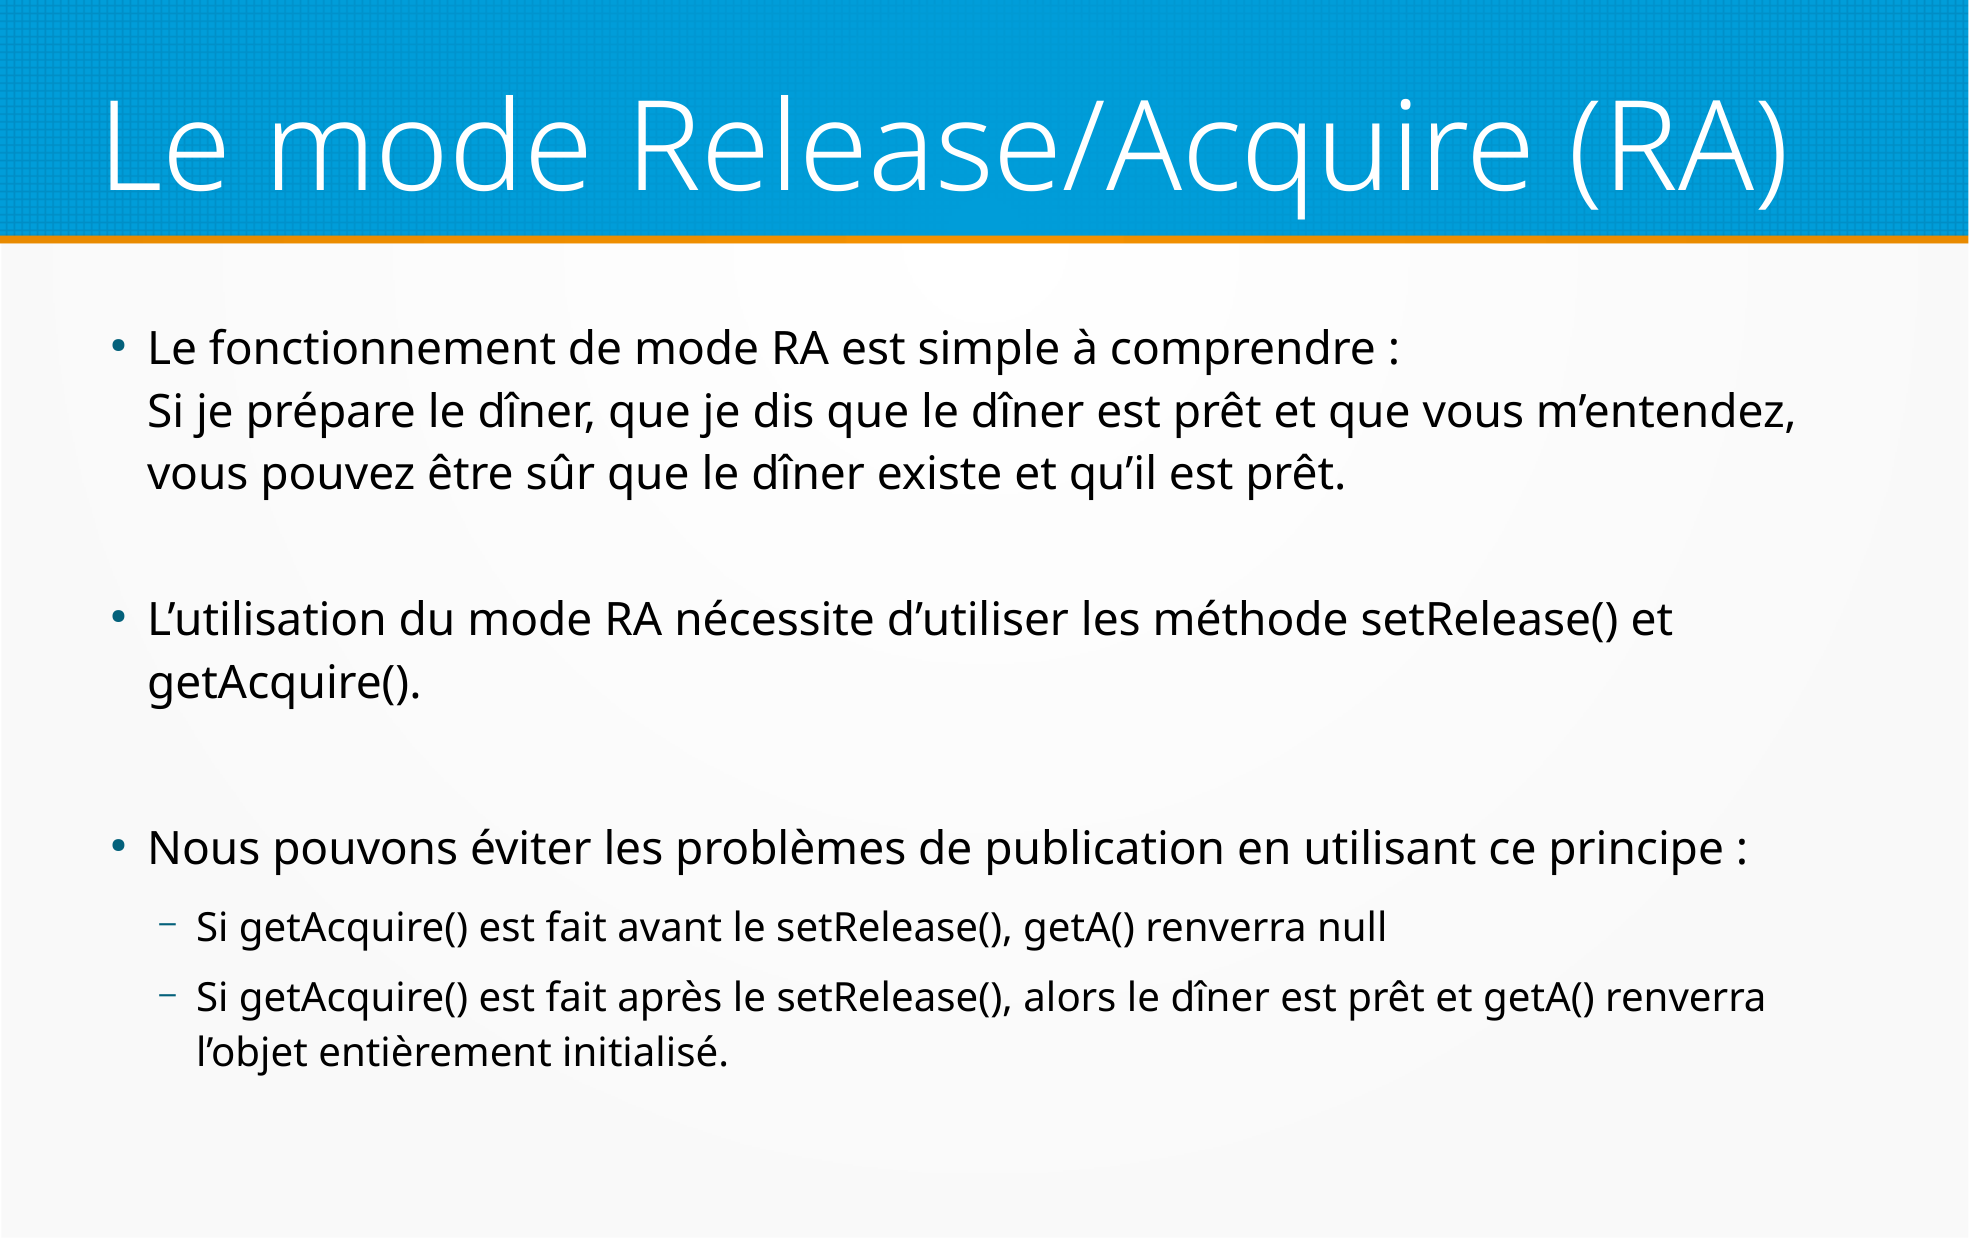

# Le mode Release/Acquire (RA)
Le fonctionnement de mode RA est simple à comprendre :
Si je prépare le dîner, que je dis que le dîner est prêt et que vous m’entendez, vous pouvez être sûr que le dîner existe et qu’il est prêt.
L’utilisation du mode RA nécessite d’utiliser les méthode setRelease() et getAcquire().
Nous pouvons éviter les problèmes de publication en utilisant ce principe :
Si getAcquire() est fait avant le setRelease(), getA() renverra null
Si getAcquire() est fait après le setRelease(), alors le dîner est prêt et getA() renverra l’objet entièrement initialisé.